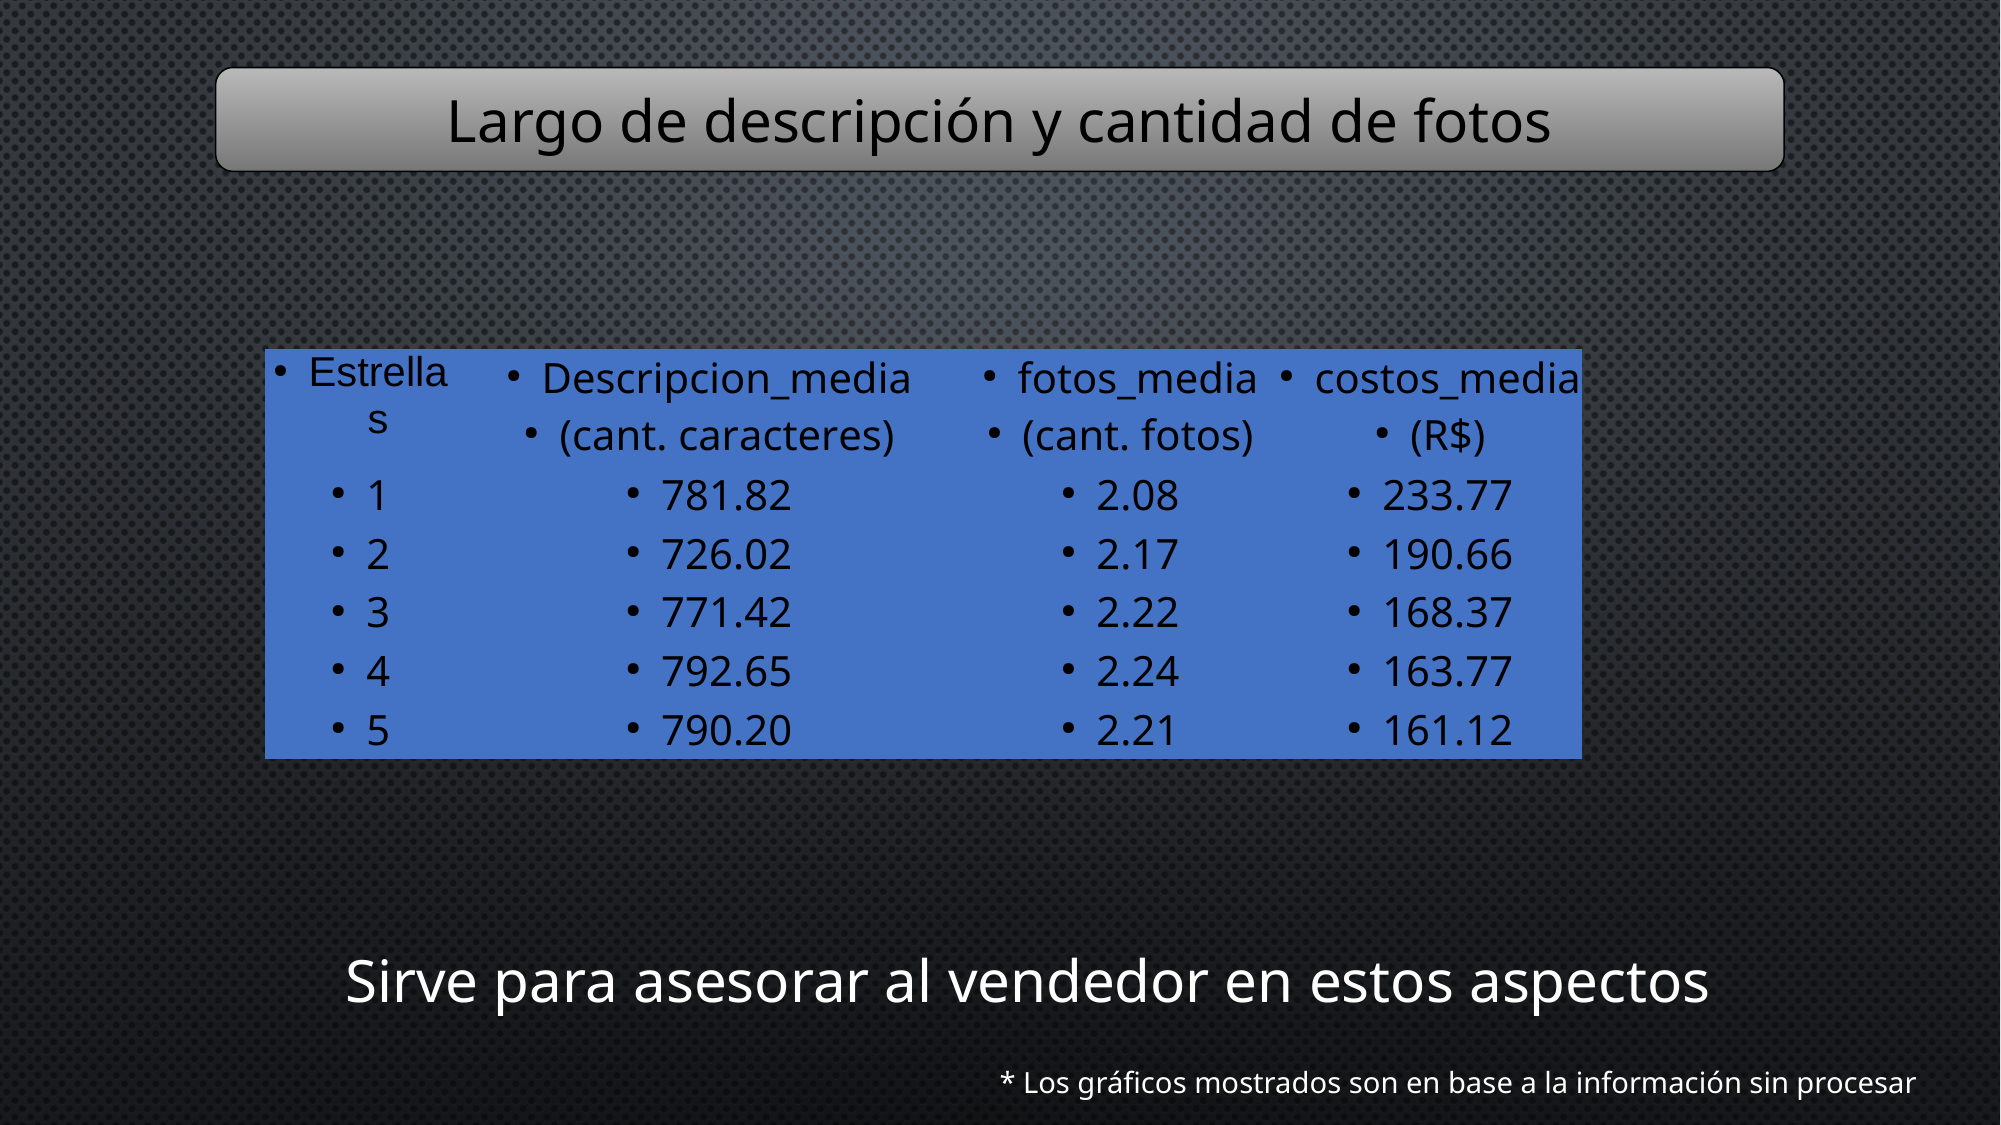

Largo de descripción y cantidad de fotos
| Estrellas | Descripcion\_media (cant. caracteres) | fotos\_media (cant. fotos) | costos\_media (R$) |
| --- | --- | --- | --- |
| 1 | 781.82 | 2.08 | 233.77 |
| 2 | 726.02 | 2.17 | 190.66 |
| 3 | 771.42 | 2.22 | 168.37 |
| 4 | 792.65 | 2.24 | 163.77 |
| 5 | 790.20 | 2.21 | 161.12 |
Sirve para asesorar al vendedor en estos aspectos
* Los gráficos mostrados son en base a la información sin procesar